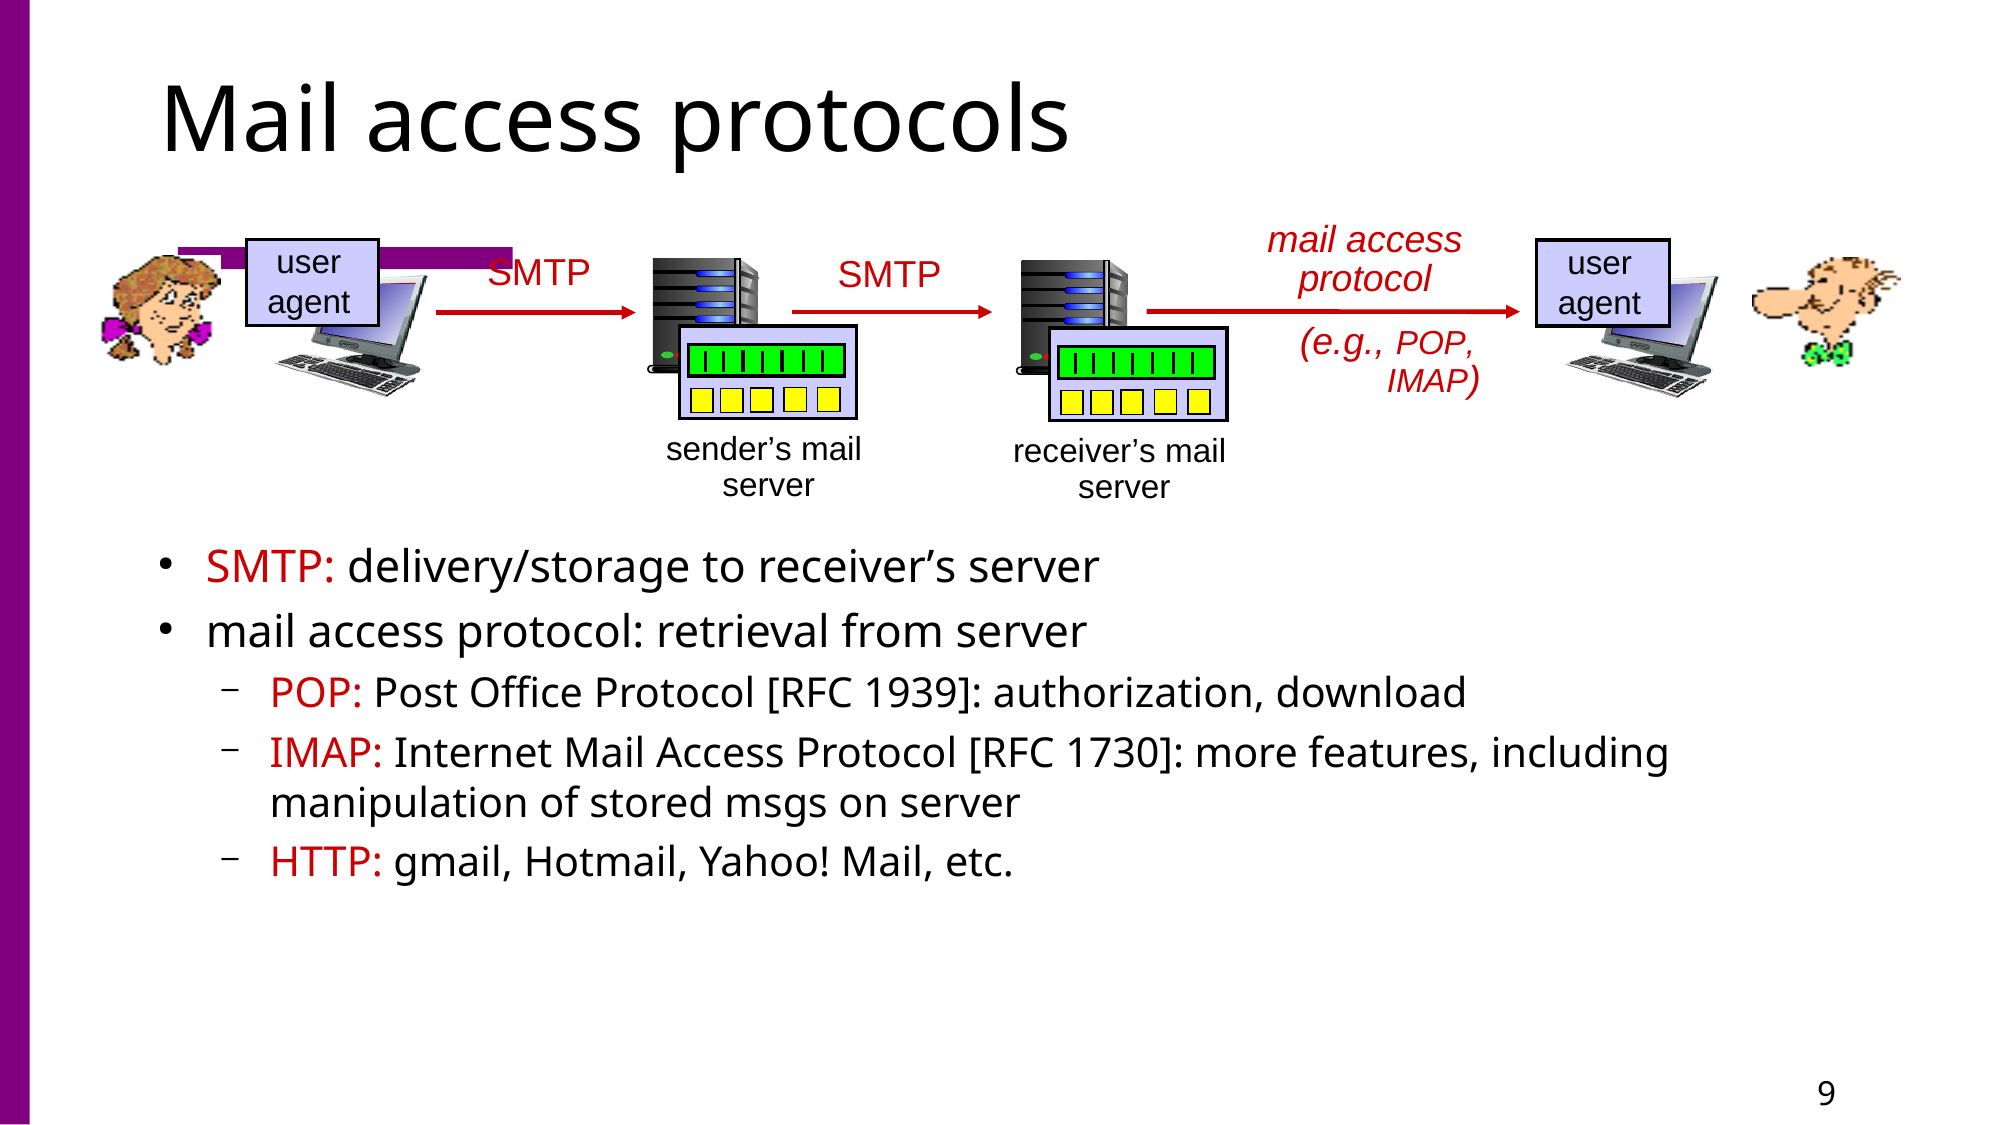

# Mail access protocols
mail access
protocol
user
agent
user
agent
SMTP
SMTP
(e.g., POP,
 IMAP)
sender’s mail
server
receiver’s mail
server
SMTP: delivery/storage to receiver’s server
mail access protocol: retrieval from server
POP: Post Office Protocol [RFC 1939]: authorization, download
IMAP: Internet Mail Access Protocol [RFC 1730]: more features, including manipulation of stored msgs on server
HTTP: gmail, Hotmail, Yahoo! Mail, etc.